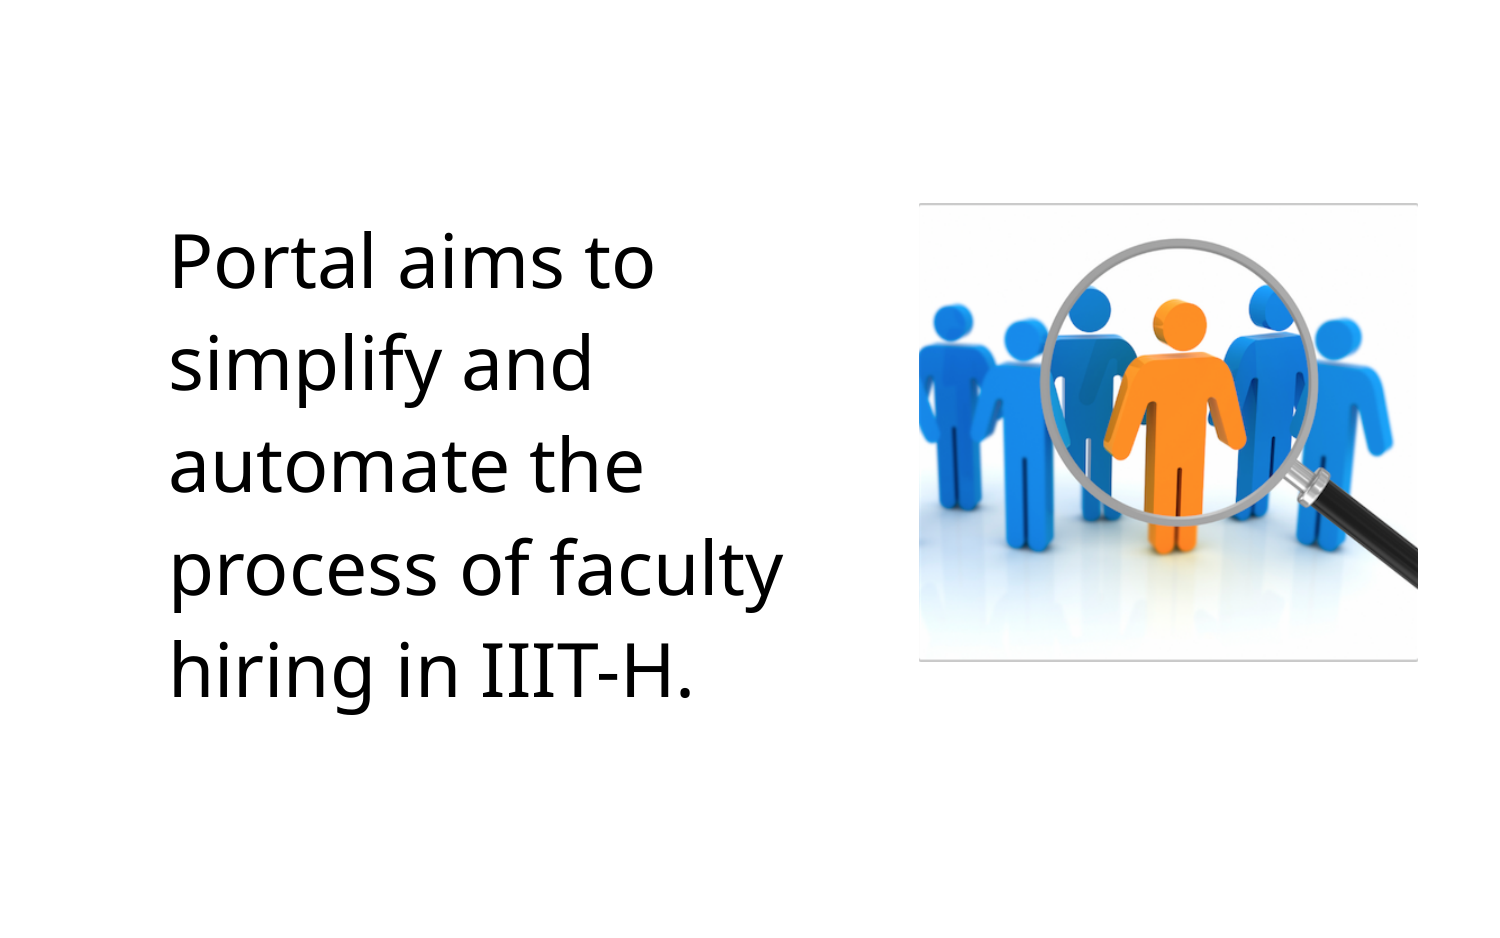

Portal aims to simplify and automate the process of faculty hiring in IIIT-H.